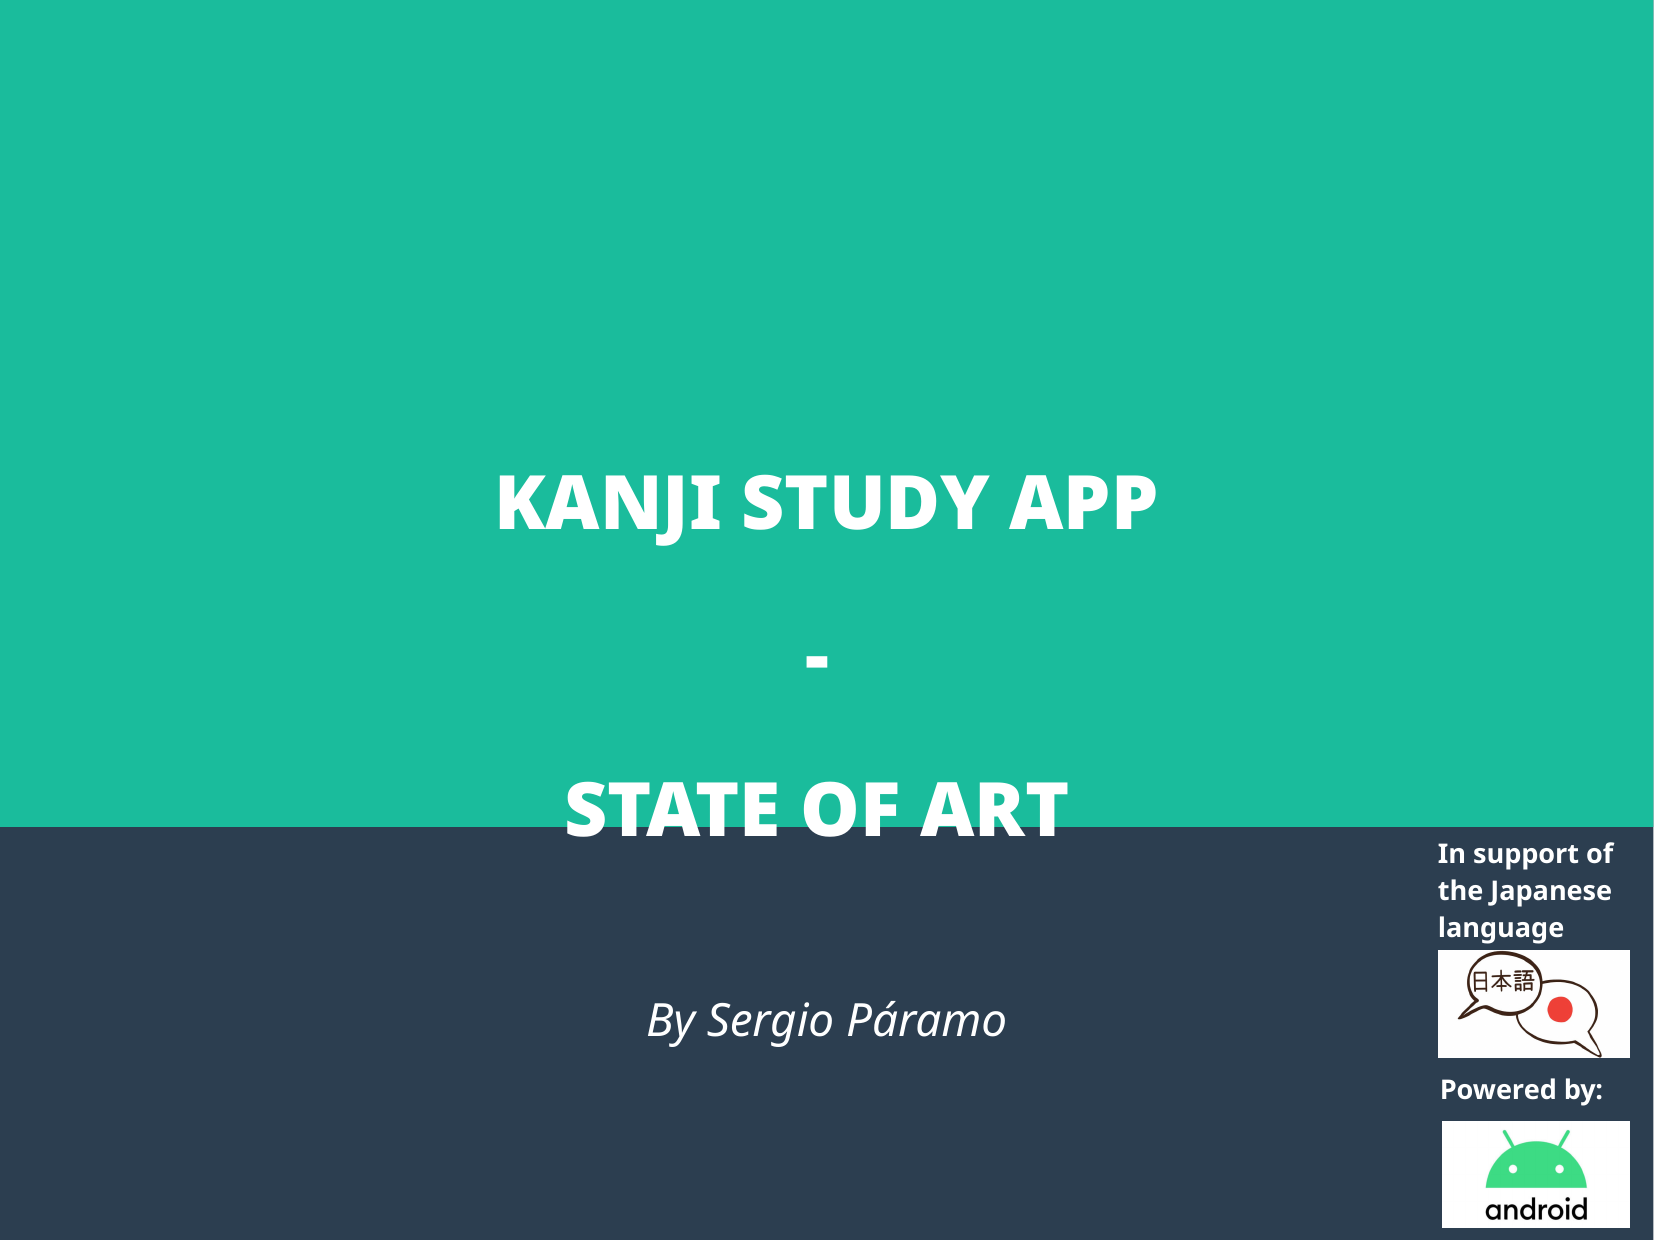

# KANJI STUDY APP - STATE OF ART
In support of the Japanese language
By Sergio Páramo
Powered by: